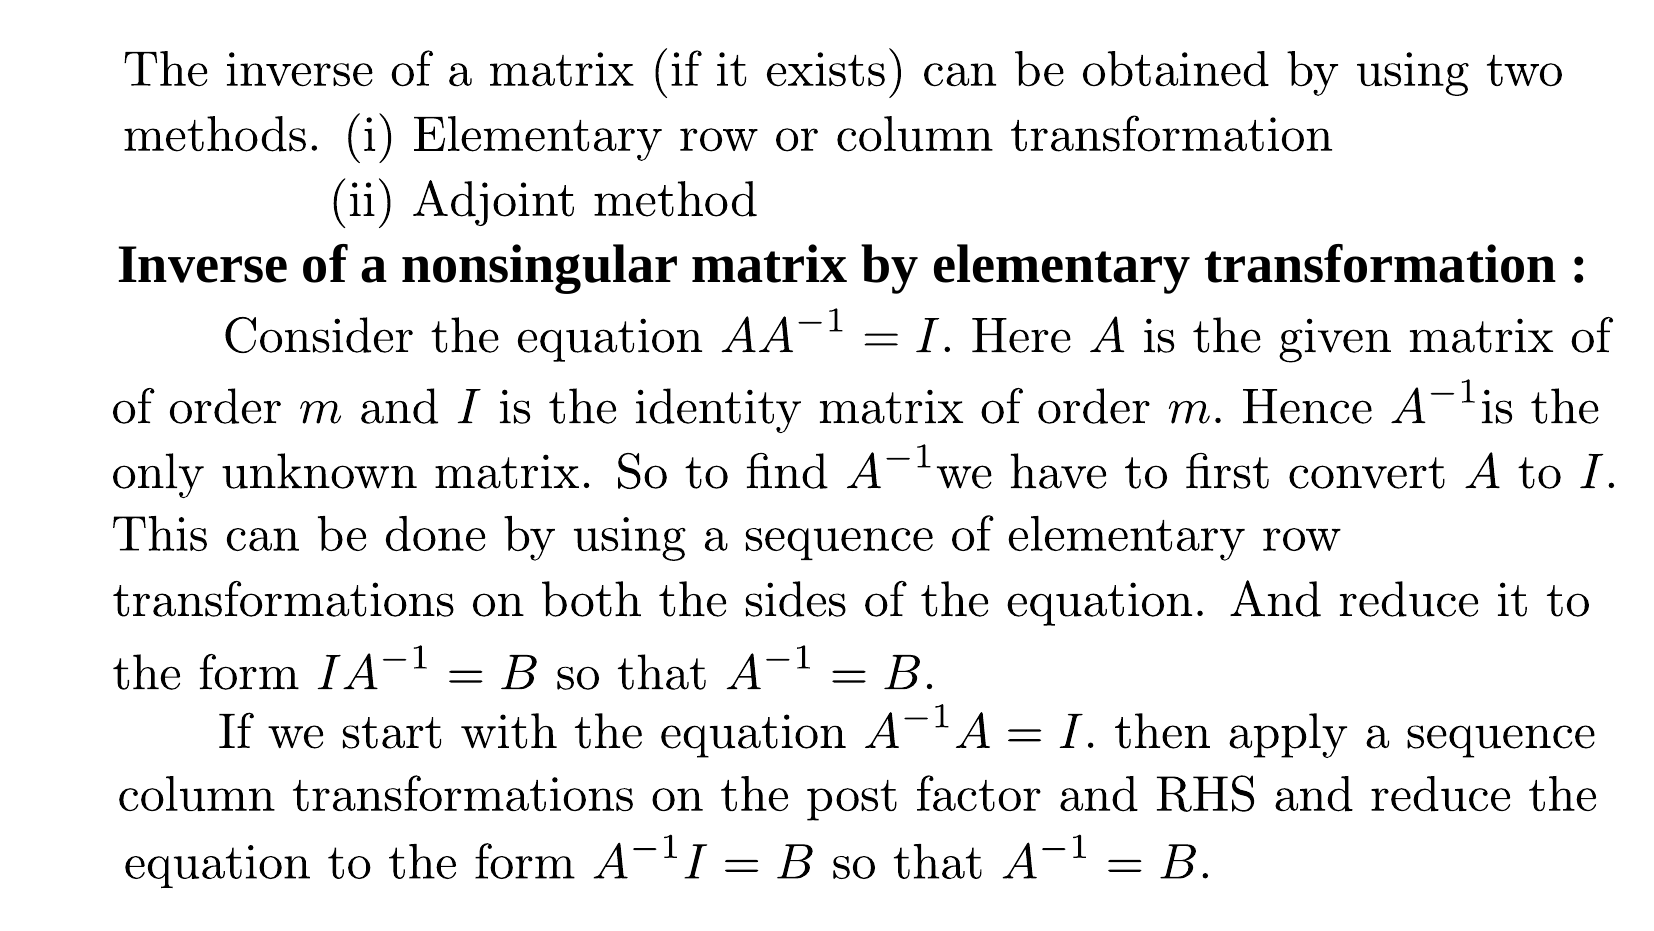

# Inverse of a nonsingular matrix by elementary transformation :